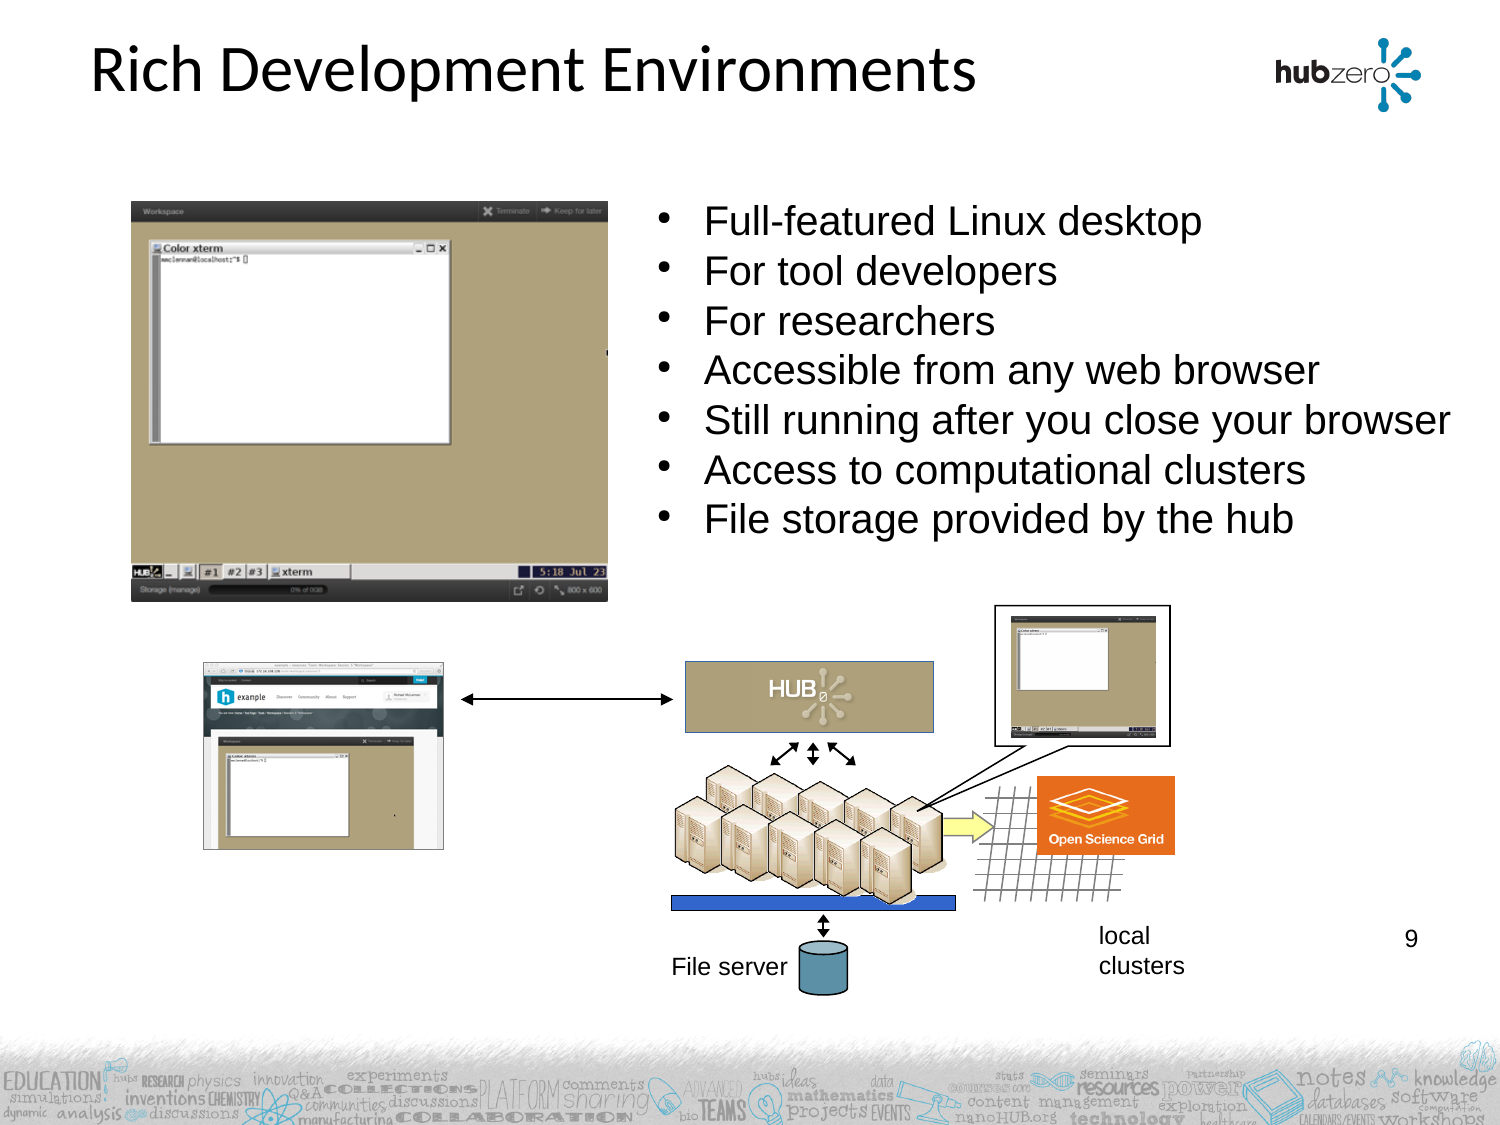

# Rich Development Environments
 Full-featured Linux desktop
 For tool developers
 For researchers
 Accessible from any web browser
 Still running after you close your browser
 Access to computational clusters
 File storage provided by the hub
local
clusters
File server